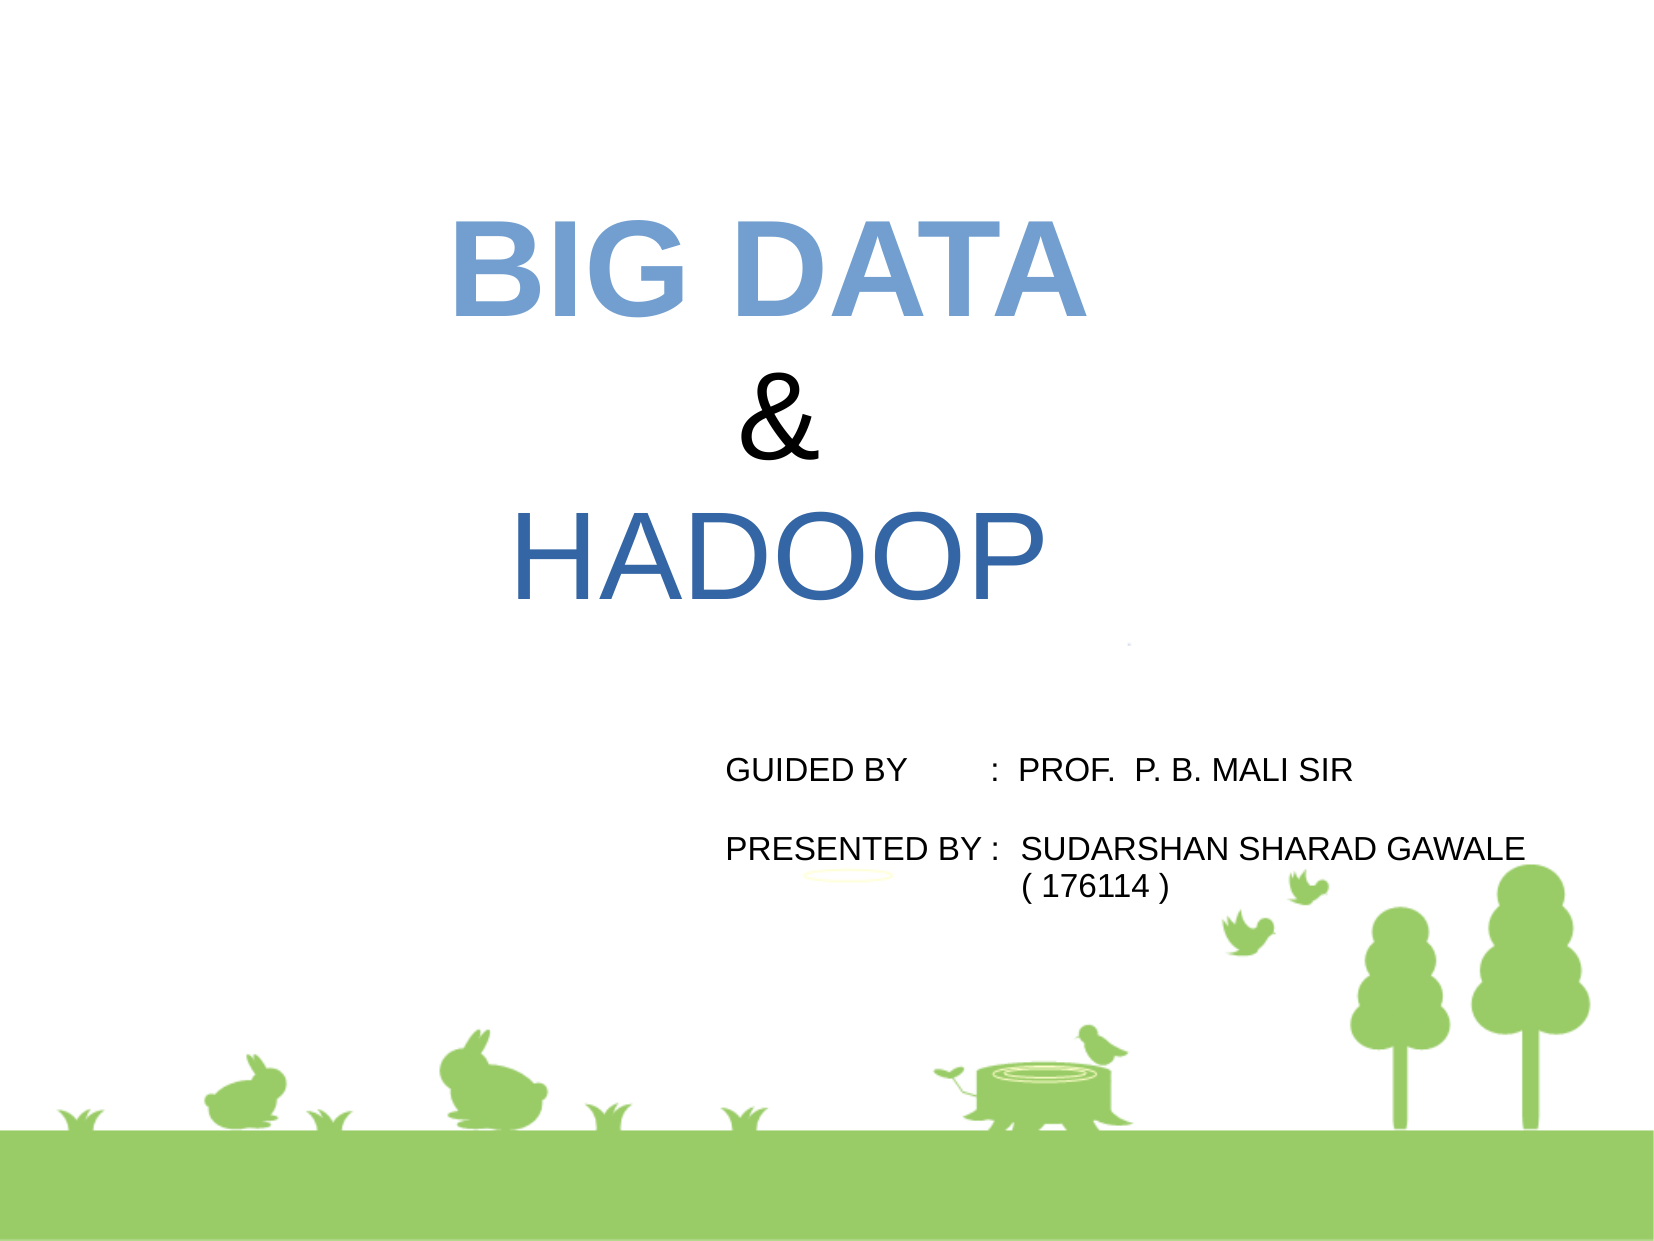

# BIG DATA
&
 HADOOP
GUIDED BY : PROF. P. B. MALI SIR
PRESENTED BY : 	SUDARSHAN SHARAD GAWALE
 ( 176114 )